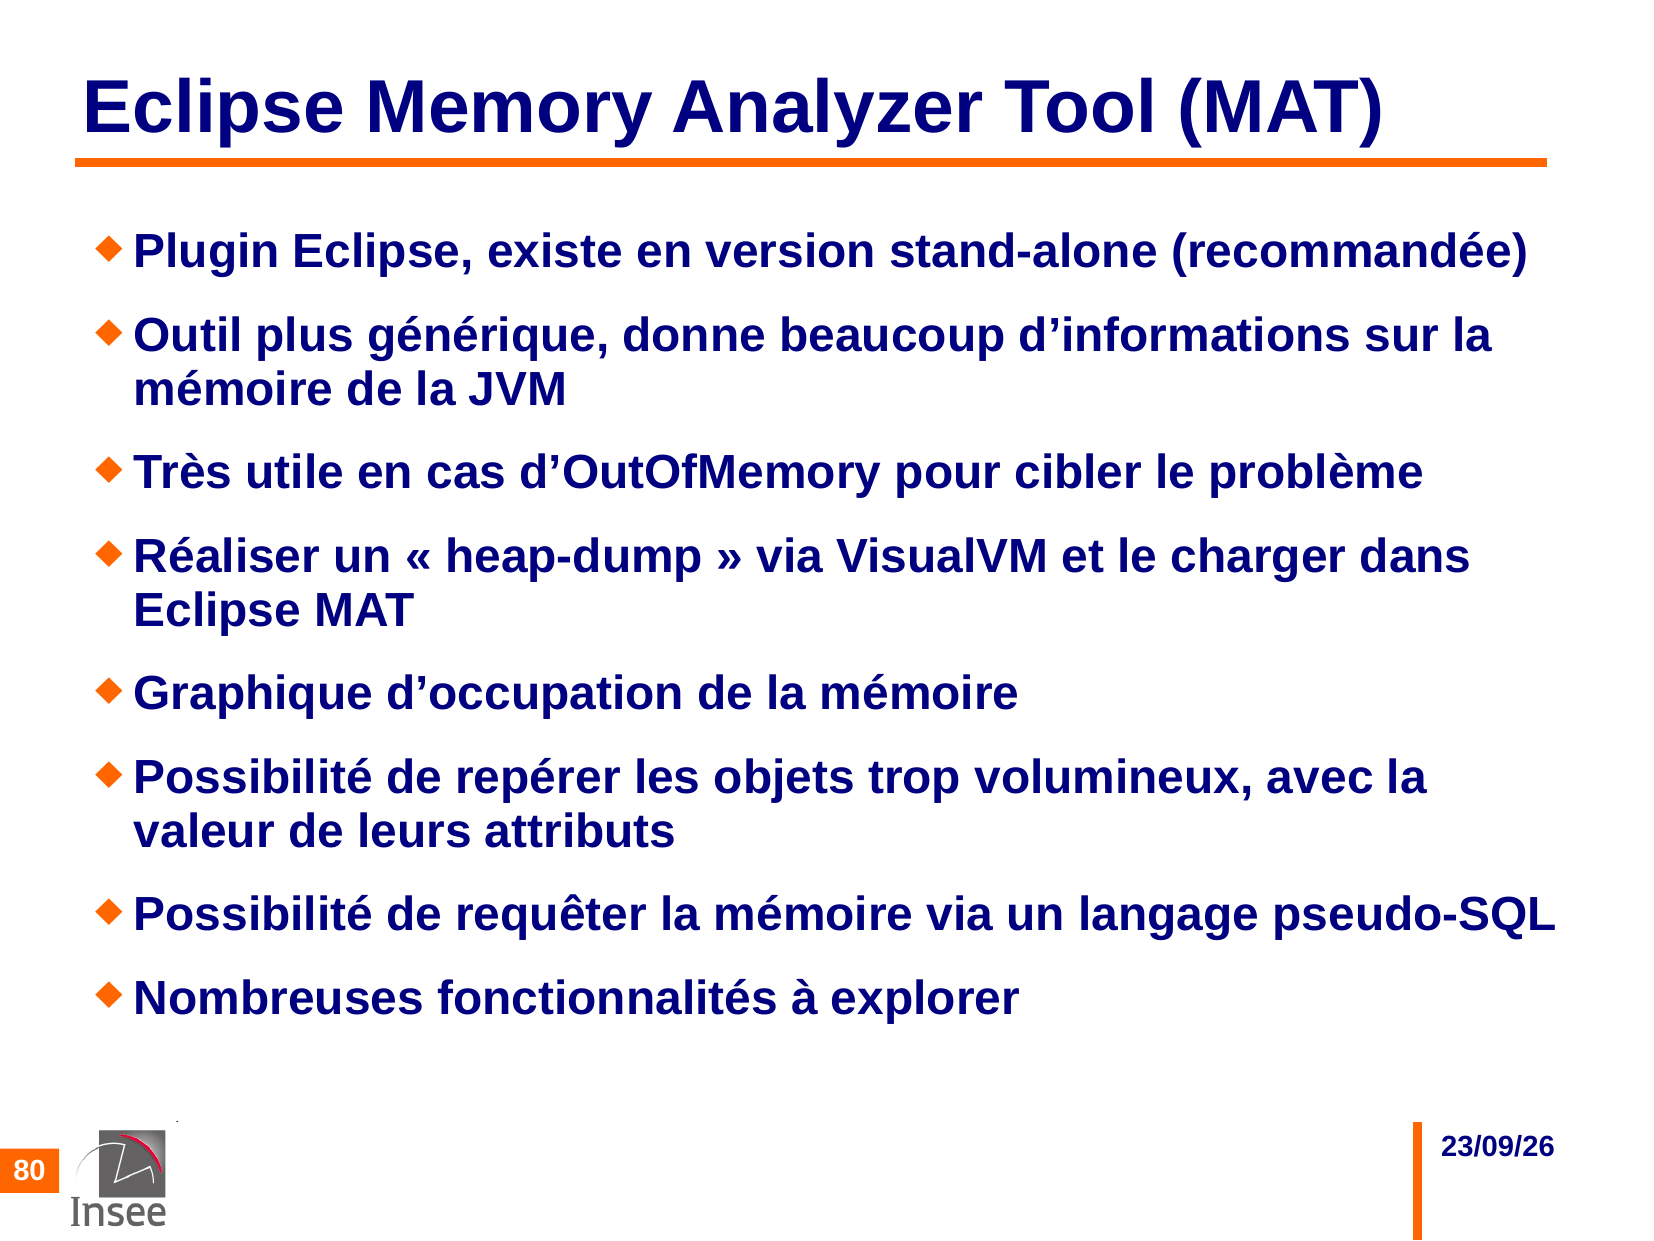

# Eclipse Memory Analyzer Tool (MAT)
Plugin Eclipse, existe en version stand-alone (recommandée)
Outil plus générique, donne beaucoup d’informations sur la mémoire de la JVM
Très utile en cas d’OutOfMemory pour cibler le problème
Réaliser un « heap-dump » via VisualVM et le charger dans Eclipse MAT
Graphique d’occupation de la mémoire
Possibilité de repérer les objets trop volumineux, avec la valeur de leurs attributs
Possibilité de requêter la mémoire via un langage pseudo-SQL
Nombreuses fonctionnalités à explorer
80